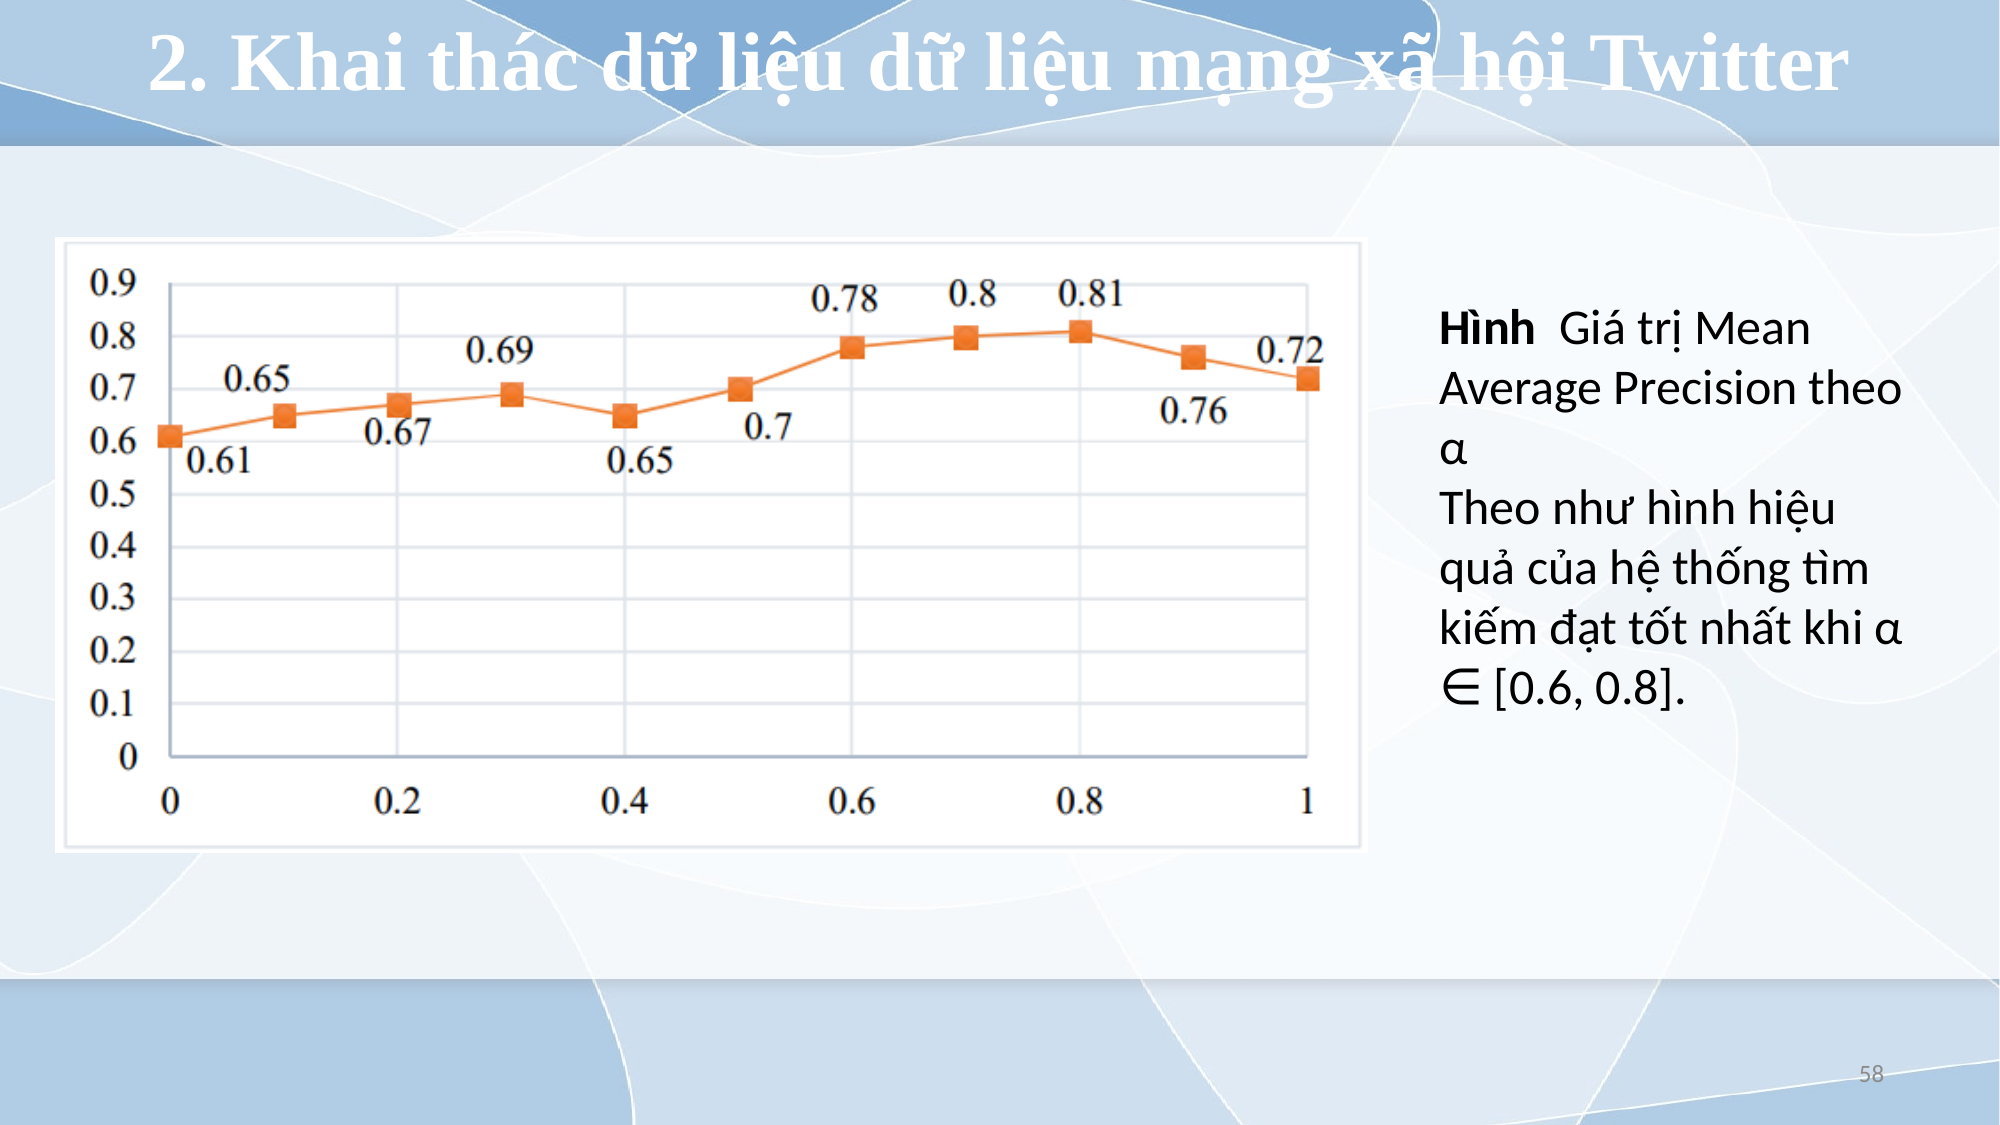

2. Khai thác dữ liệu dữ liệu mạng xã hội Twitter
Hình Giá trị Mean Average Precision theo α
Theo như hình hiệu quả của hệ thống tìm kiếm đạt tốt nhất khi α ∈ [0.6, 0.8].